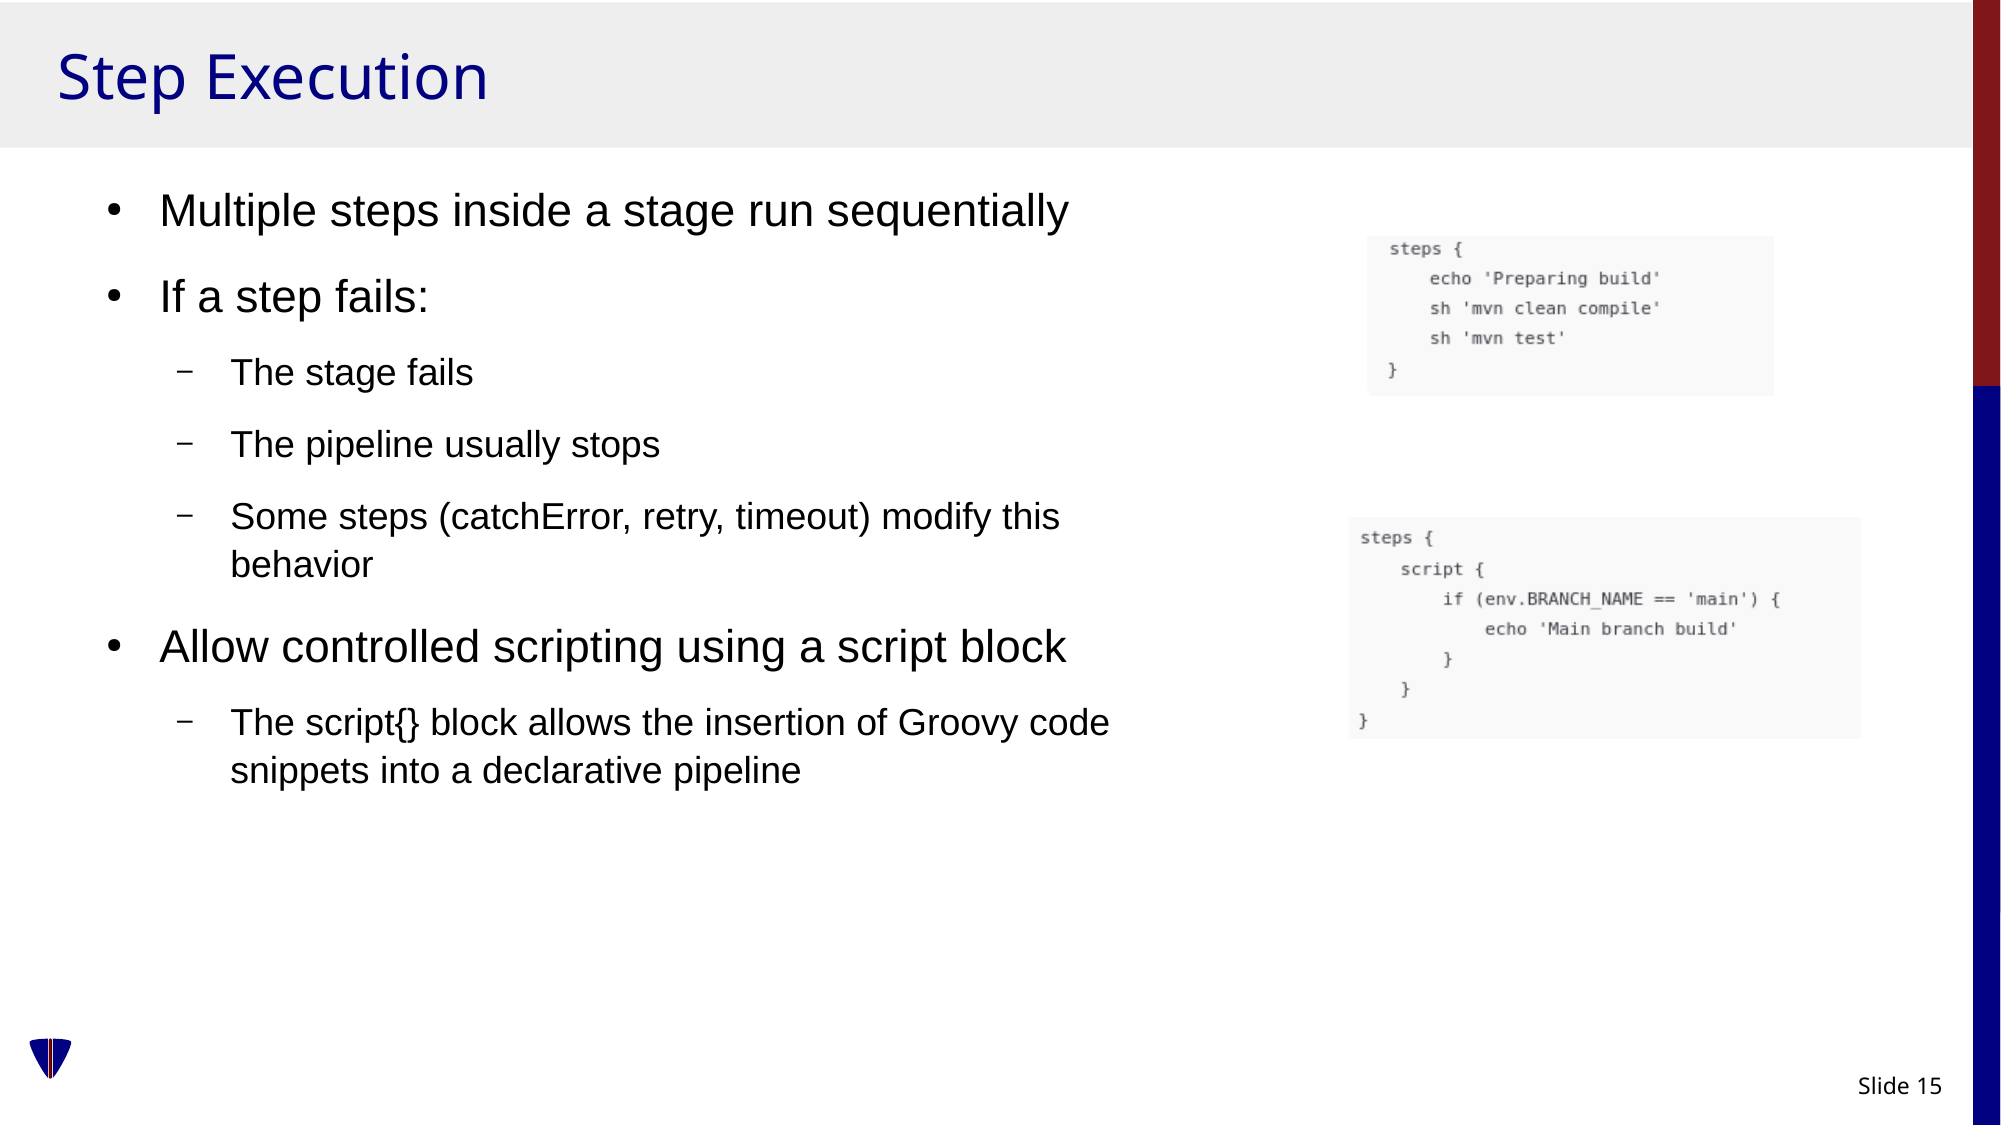

# Step Execution
Multiple steps inside a stage run sequentially
If a step fails:
The stage fails
The pipeline usually stops
Some steps (catchError, retry, timeout) modify this behavior
Allow controlled scripting using a script block
The script{} block allows the insertion of Groovy code snippets into a declarative pipeline